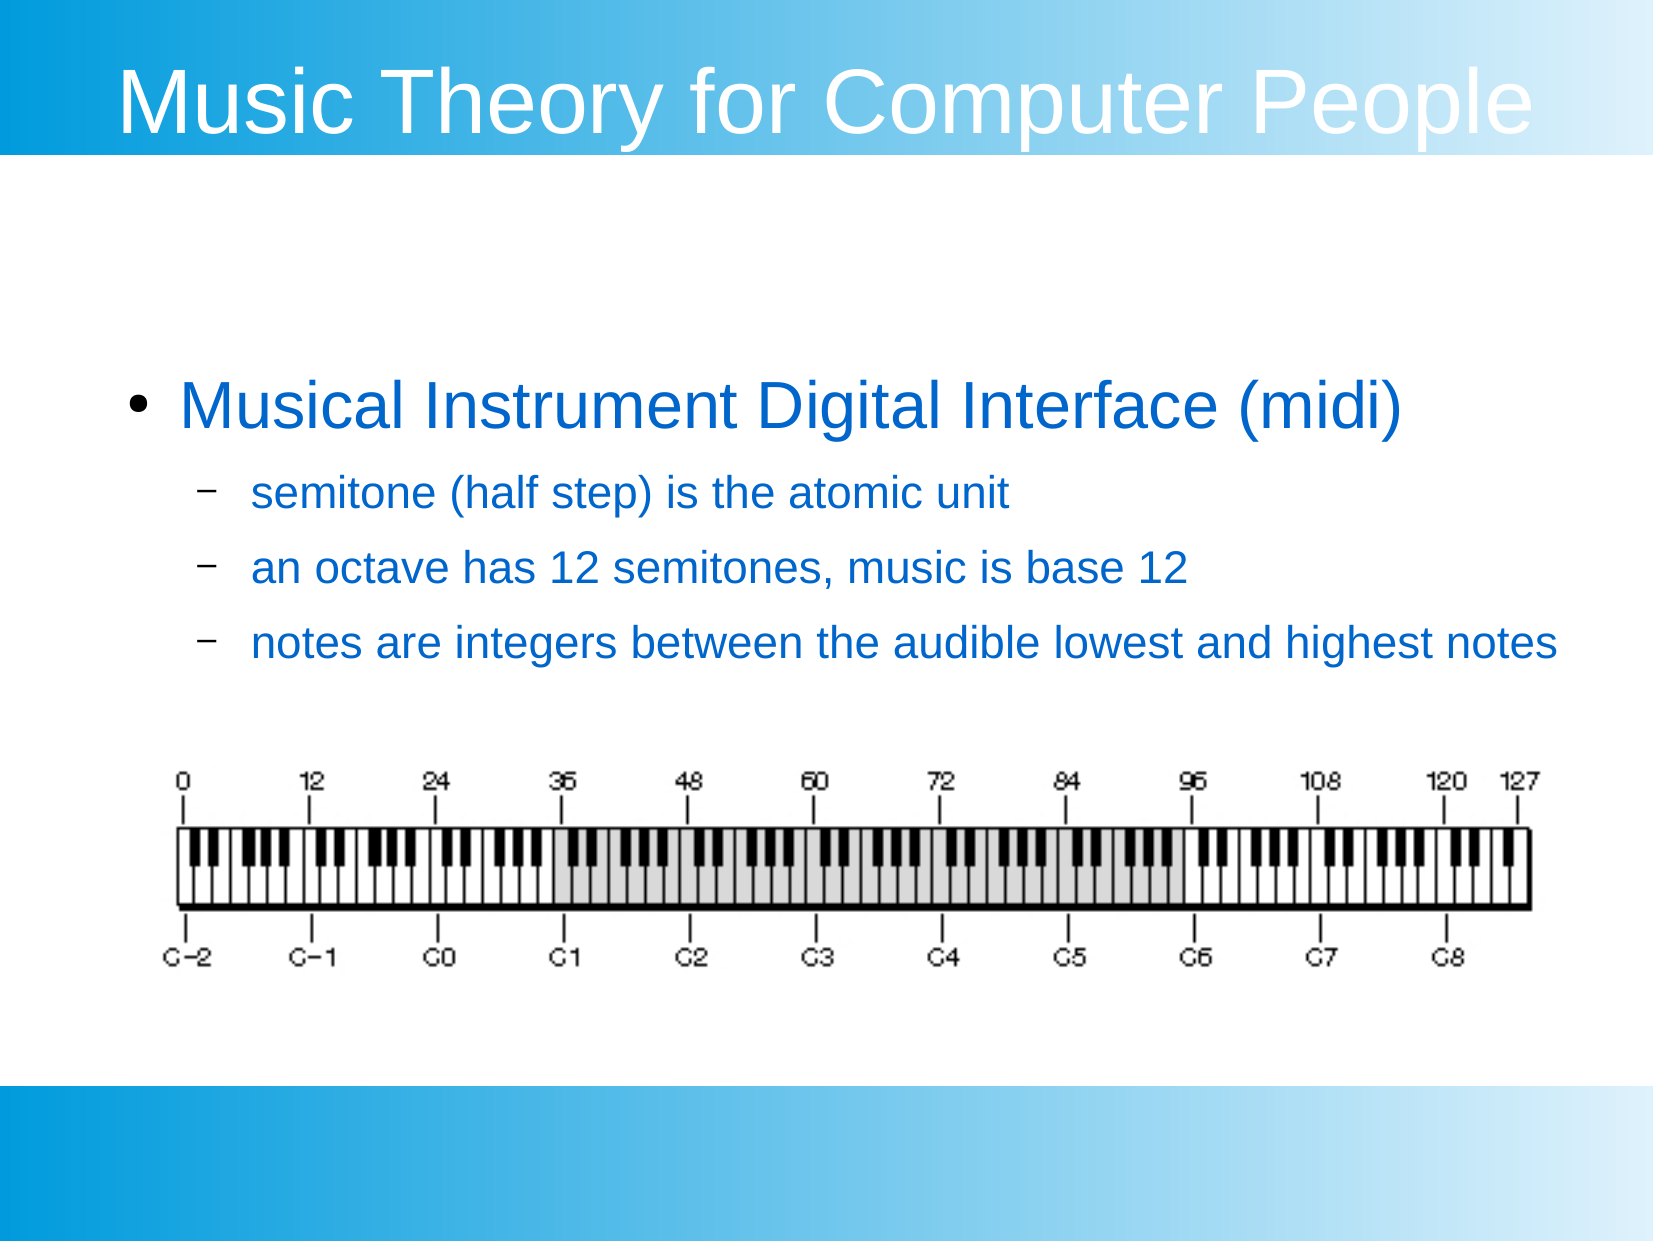

# Music Theory for Computer People
Musical Instrument Digital Interface (midi)
semitone (half step) is the atomic unit
an octave has 12 semitones, music is base 12
notes are integers between the audible lowest and highest notes